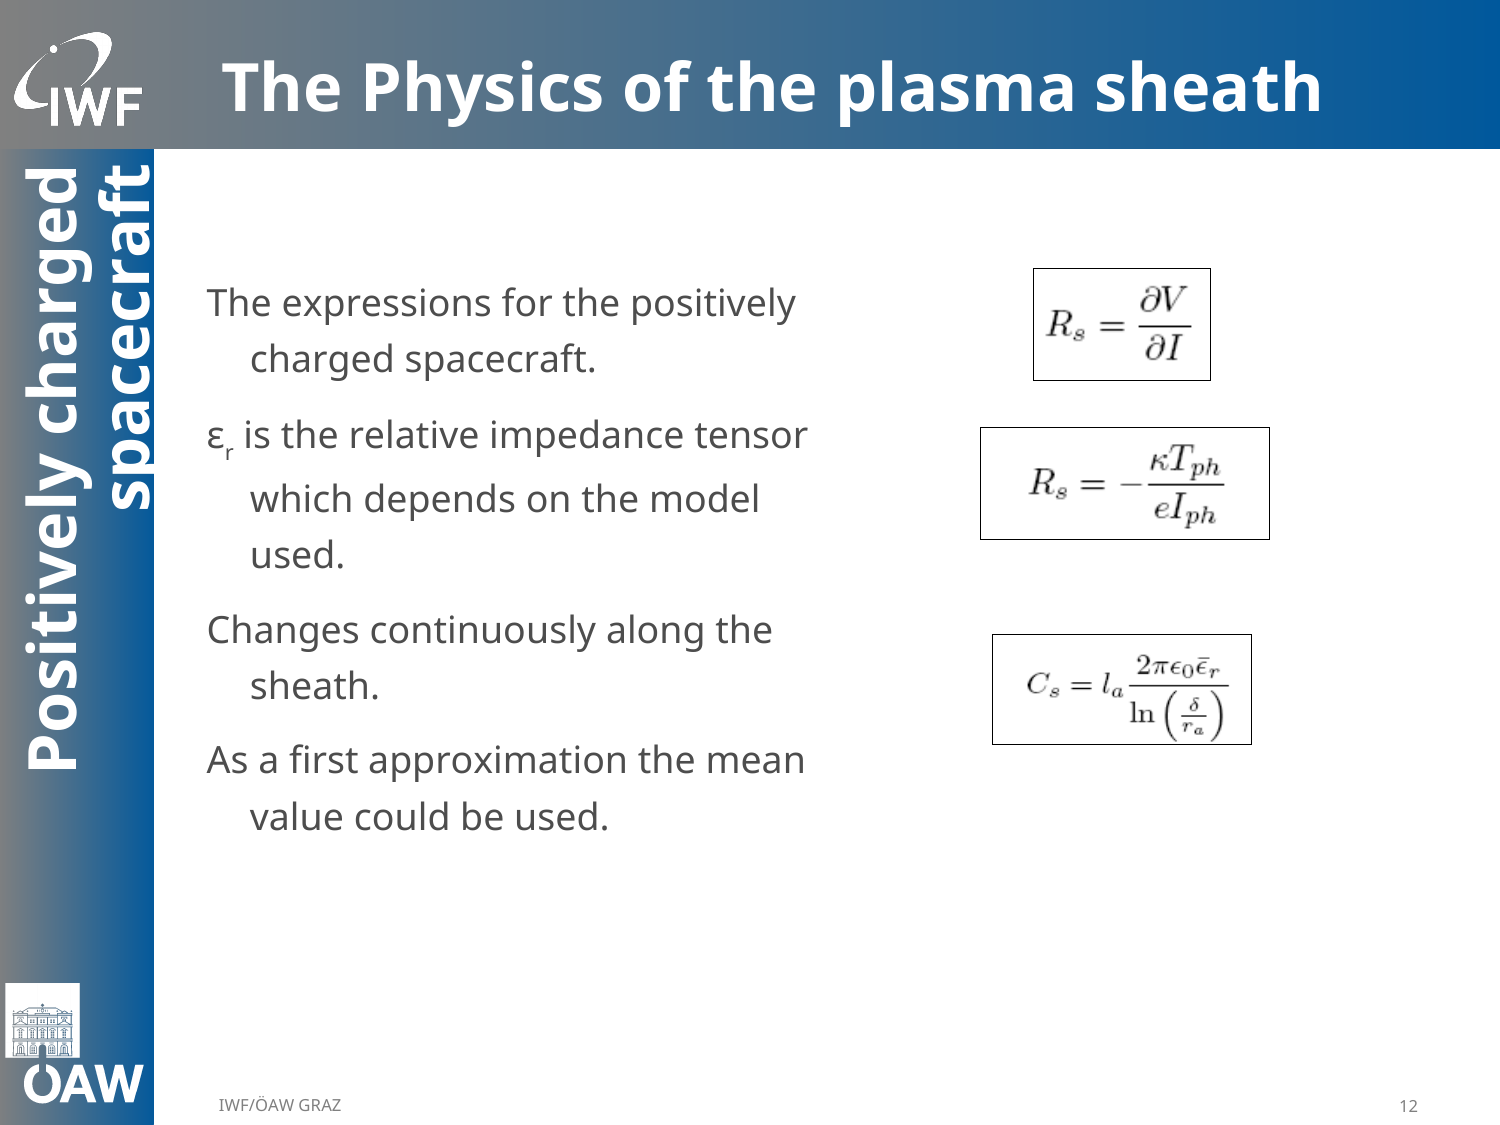

The Physics of the plasma sheath
# The expressions for the positively charged spacecraft.
εr is the relative impedance tensor which depends on the model used.
Changes continuously along the sheath.
As a first approximation the mean value could be used.
Positively charged spacecraft
IWF/ÖAW GRAZ
12